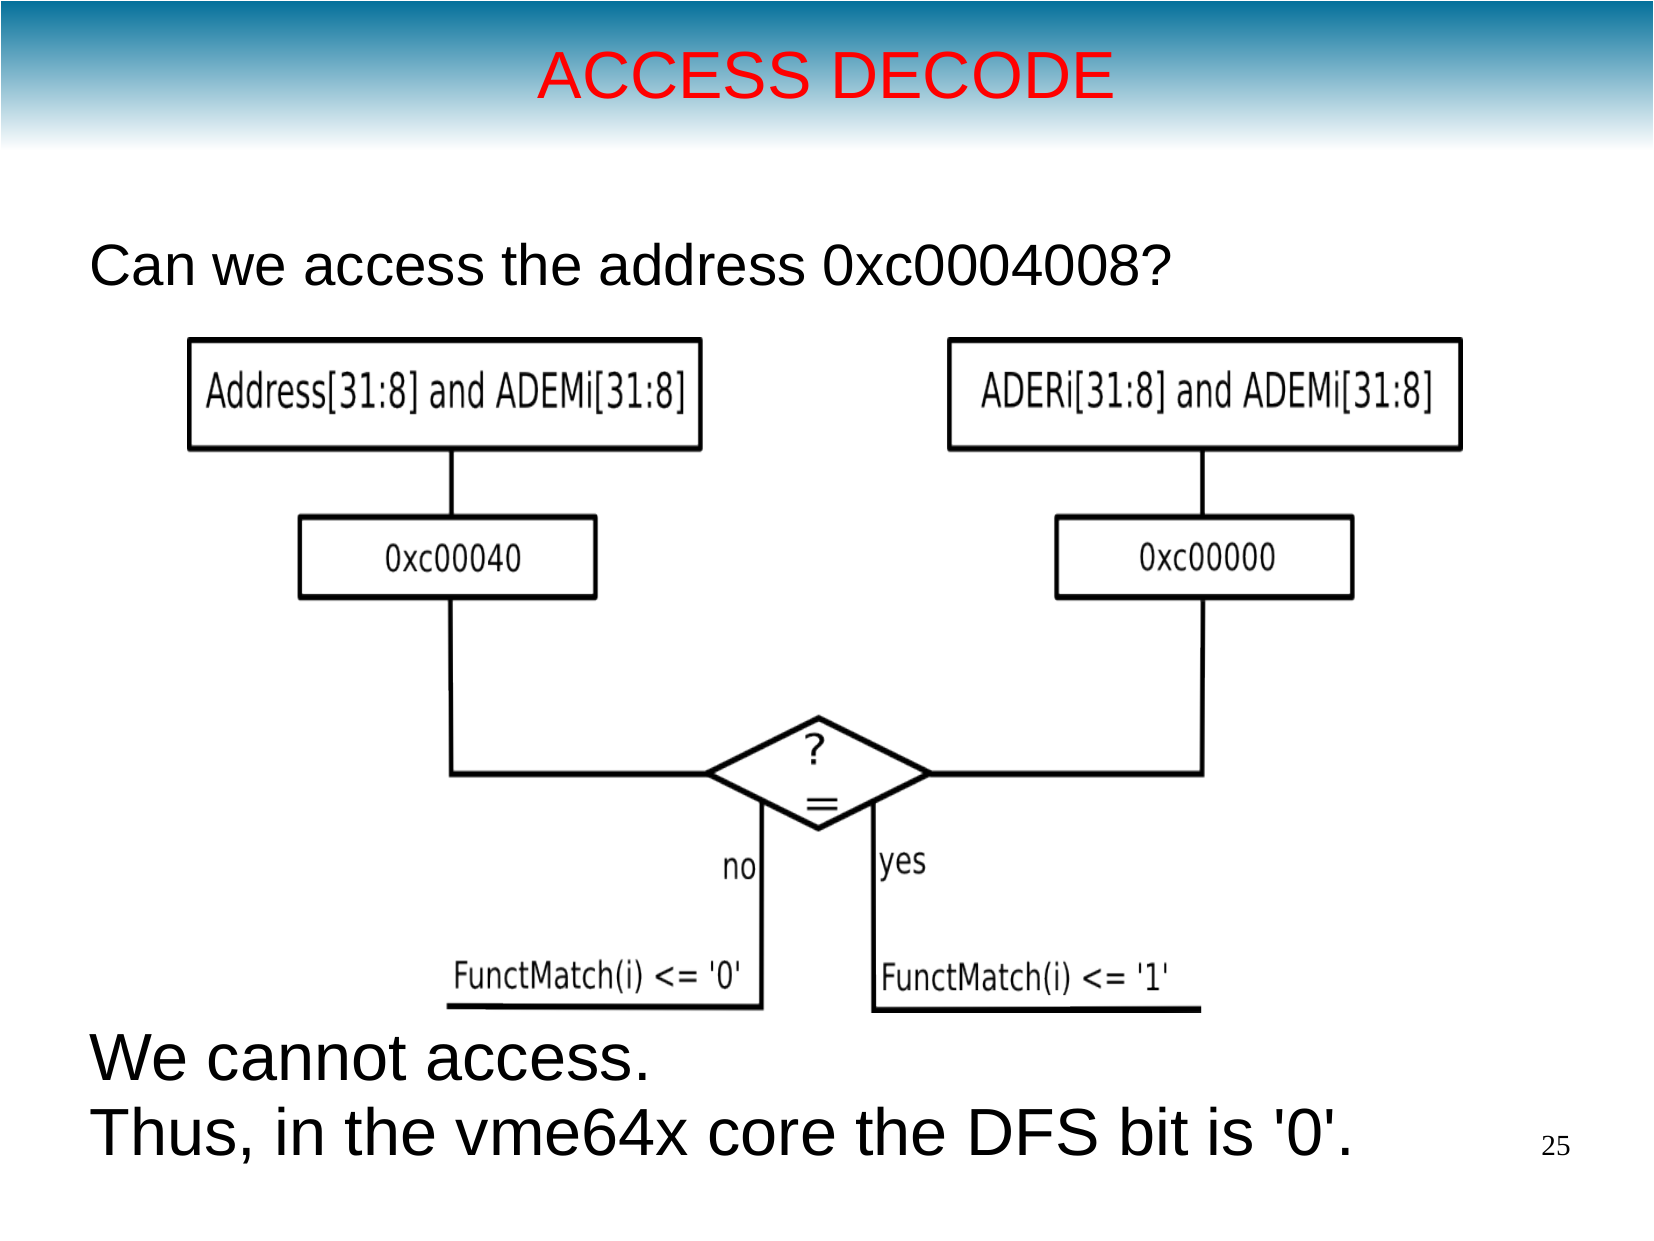

ACCESS DECODE
Can we access the address 0xc0004008?
We cannot access.
Thus, in the vme64x core the DFS bit is '0'.
25